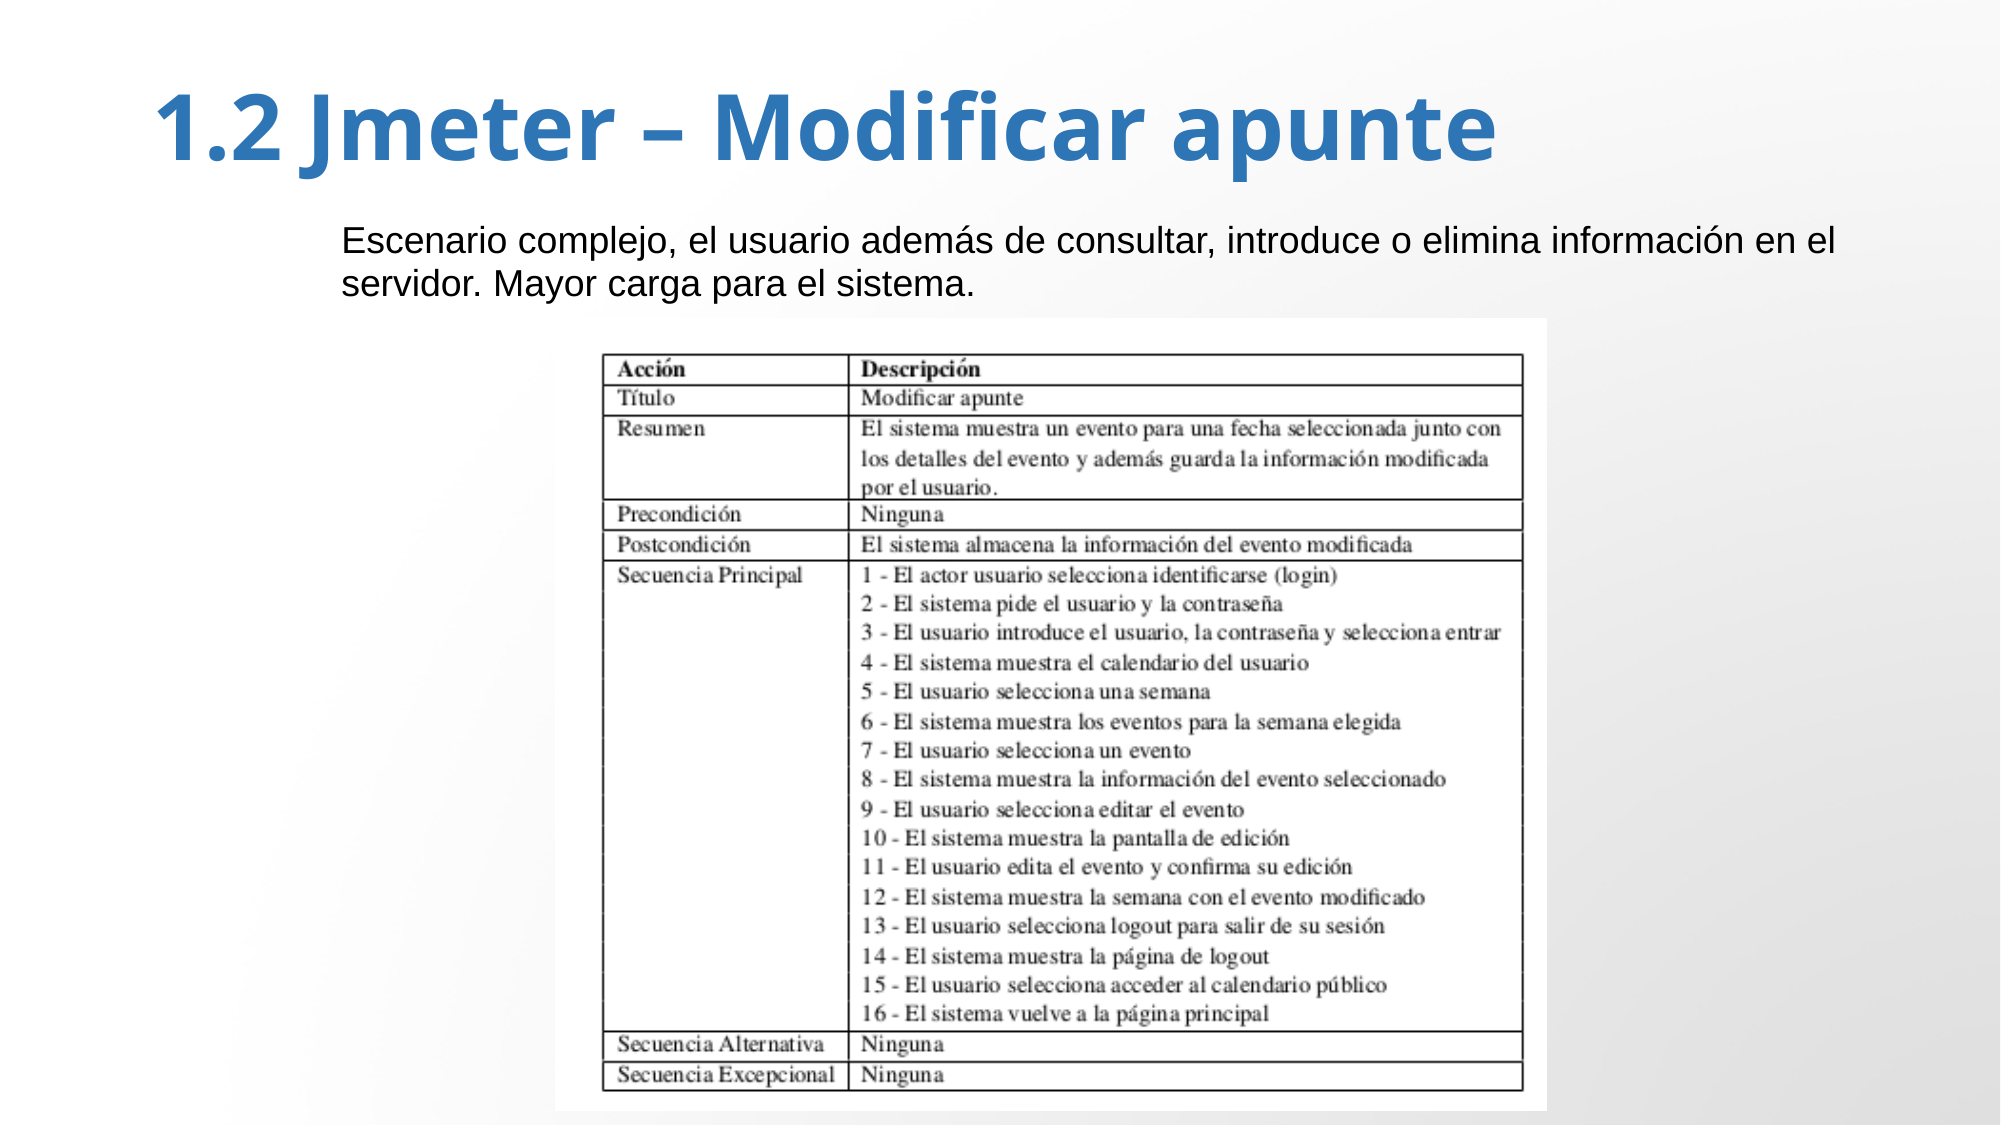

1.2 Jmeter – Modificar apunte
Escenario complejo, el usuario además de consultar, introduce o elimina información en el servidor. Mayor carga para el sistema.